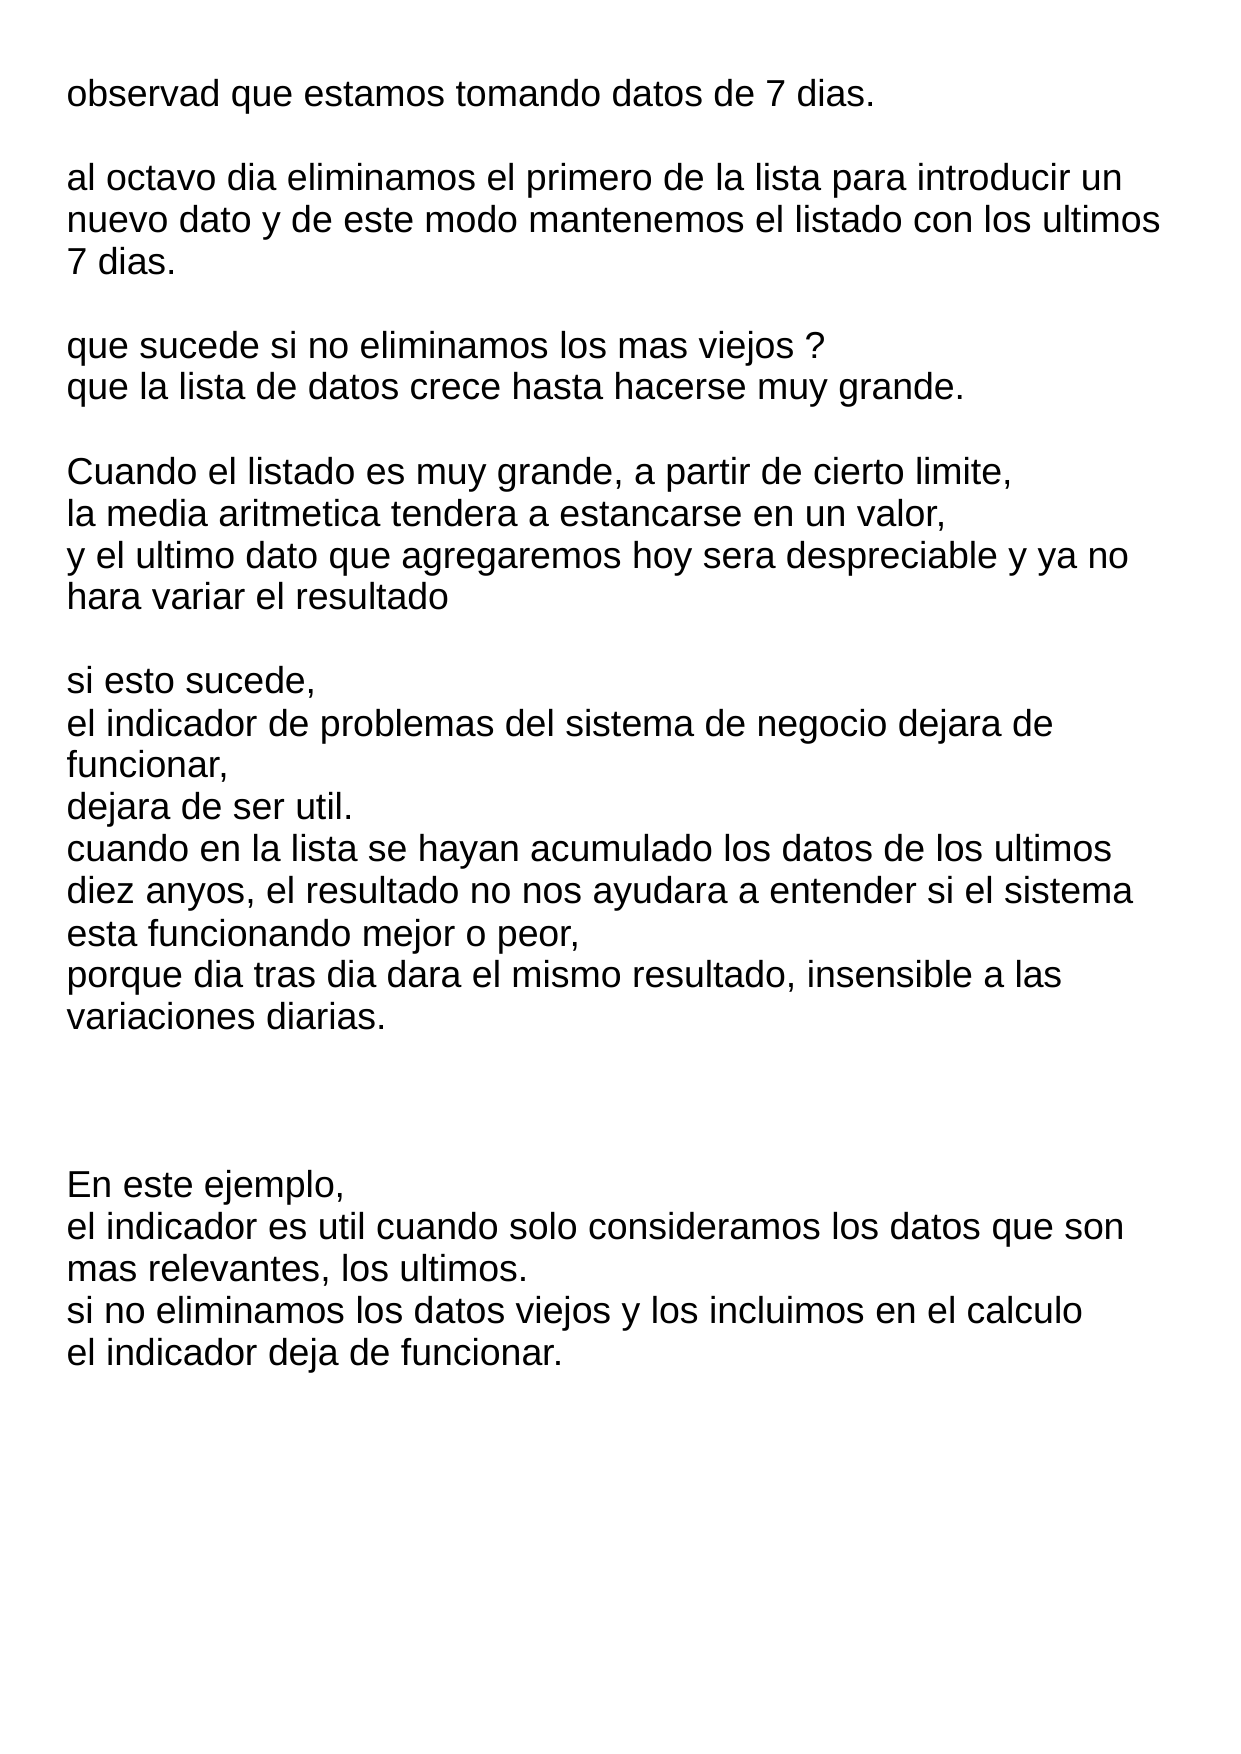

observad que estamos tomando datos de 7 dias.
al octavo dia eliminamos el primero de la lista para introducir un nuevo dato y de este modo mantenemos el listado con los ultimos 7 dias.
que sucede si no eliminamos los mas viejos ?
que la lista de datos crece hasta hacerse muy grande.
Cuando el listado es muy grande, a partir de cierto limite,
la media aritmetica tendera a estancarse en un valor,
y el ultimo dato que agregaremos hoy sera despreciable y ya no hara variar el resultado
si esto sucede,
el indicador de problemas del sistema de negocio dejara de funcionar,
dejara de ser util.
cuando en la lista se hayan acumulado los datos de los ultimos diez anyos, el resultado no nos ayudara a entender si el sistema esta funcionando mejor o peor,
porque dia tras dia dara el mismo resultado, insensible a las variaciones diarias.
En este ejemplo,
el indicador es util cuando solo consideramos los datos que son mas relevantes, los ultimos.
si no eliminamos los datos viejos y los incluimos en el calculo
el indicador deja de funcionar.